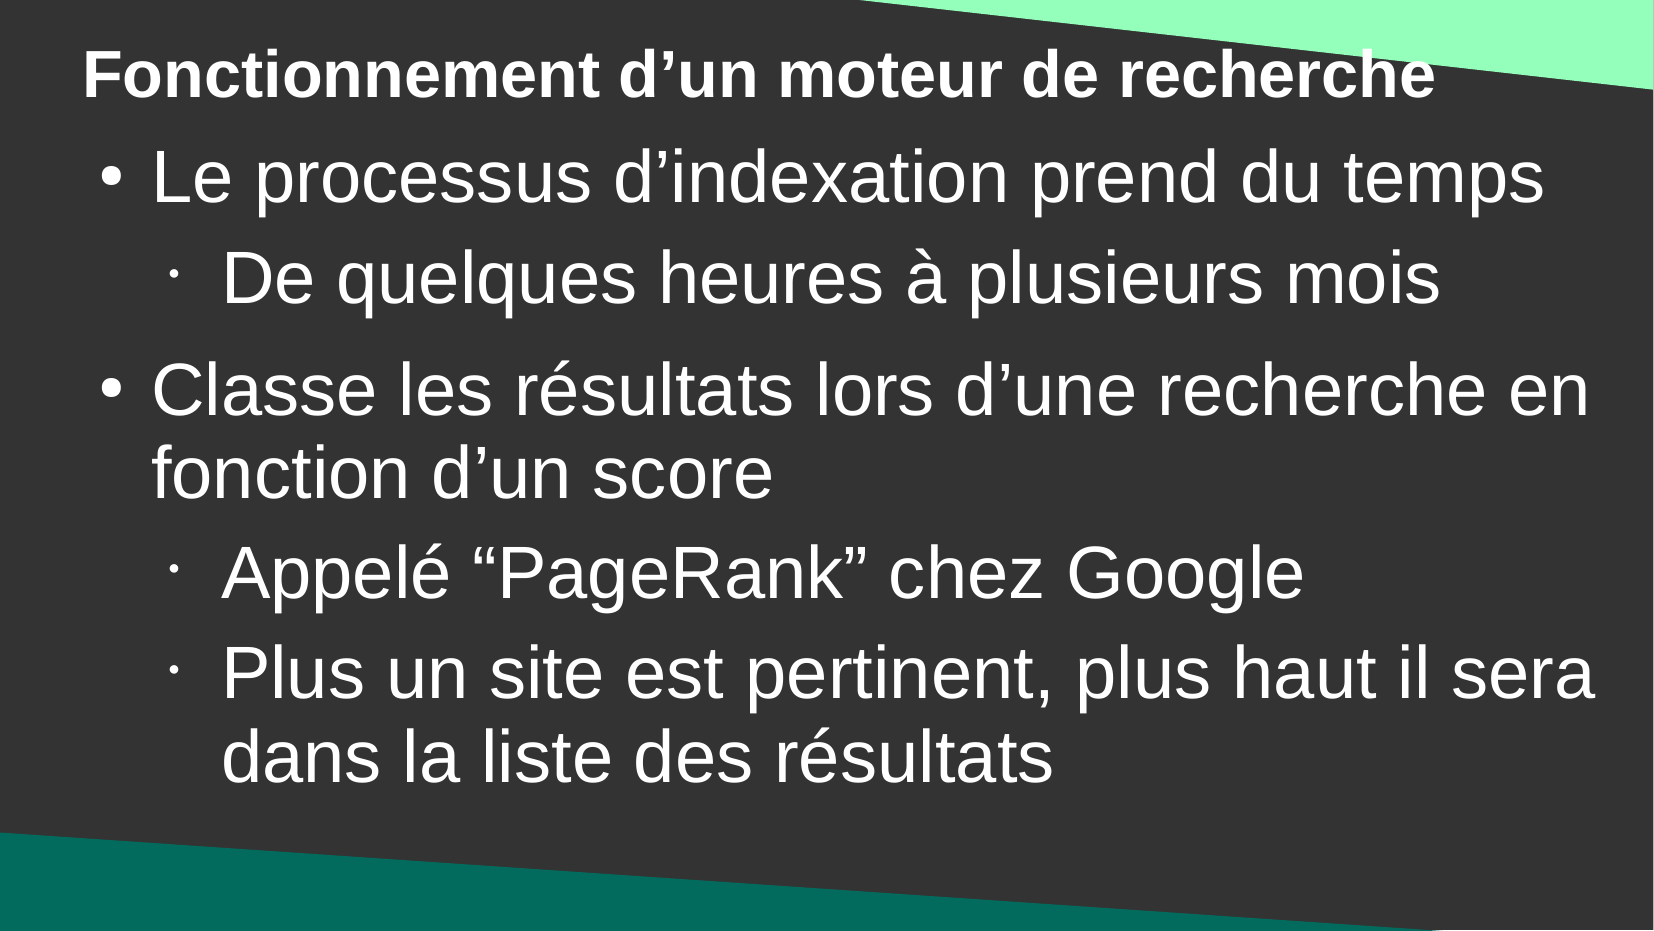

# Fonctionnement d’un moteur de recherche
Le processus d’indexation prend du temps
De quelques heures à plusieurs mois
Classe les résultats lors d’une recherche en fonction d’un score
Appelé “PageRank” chez Google
Plus un site est pertinent, plus haut il sera dans la liste des résultats